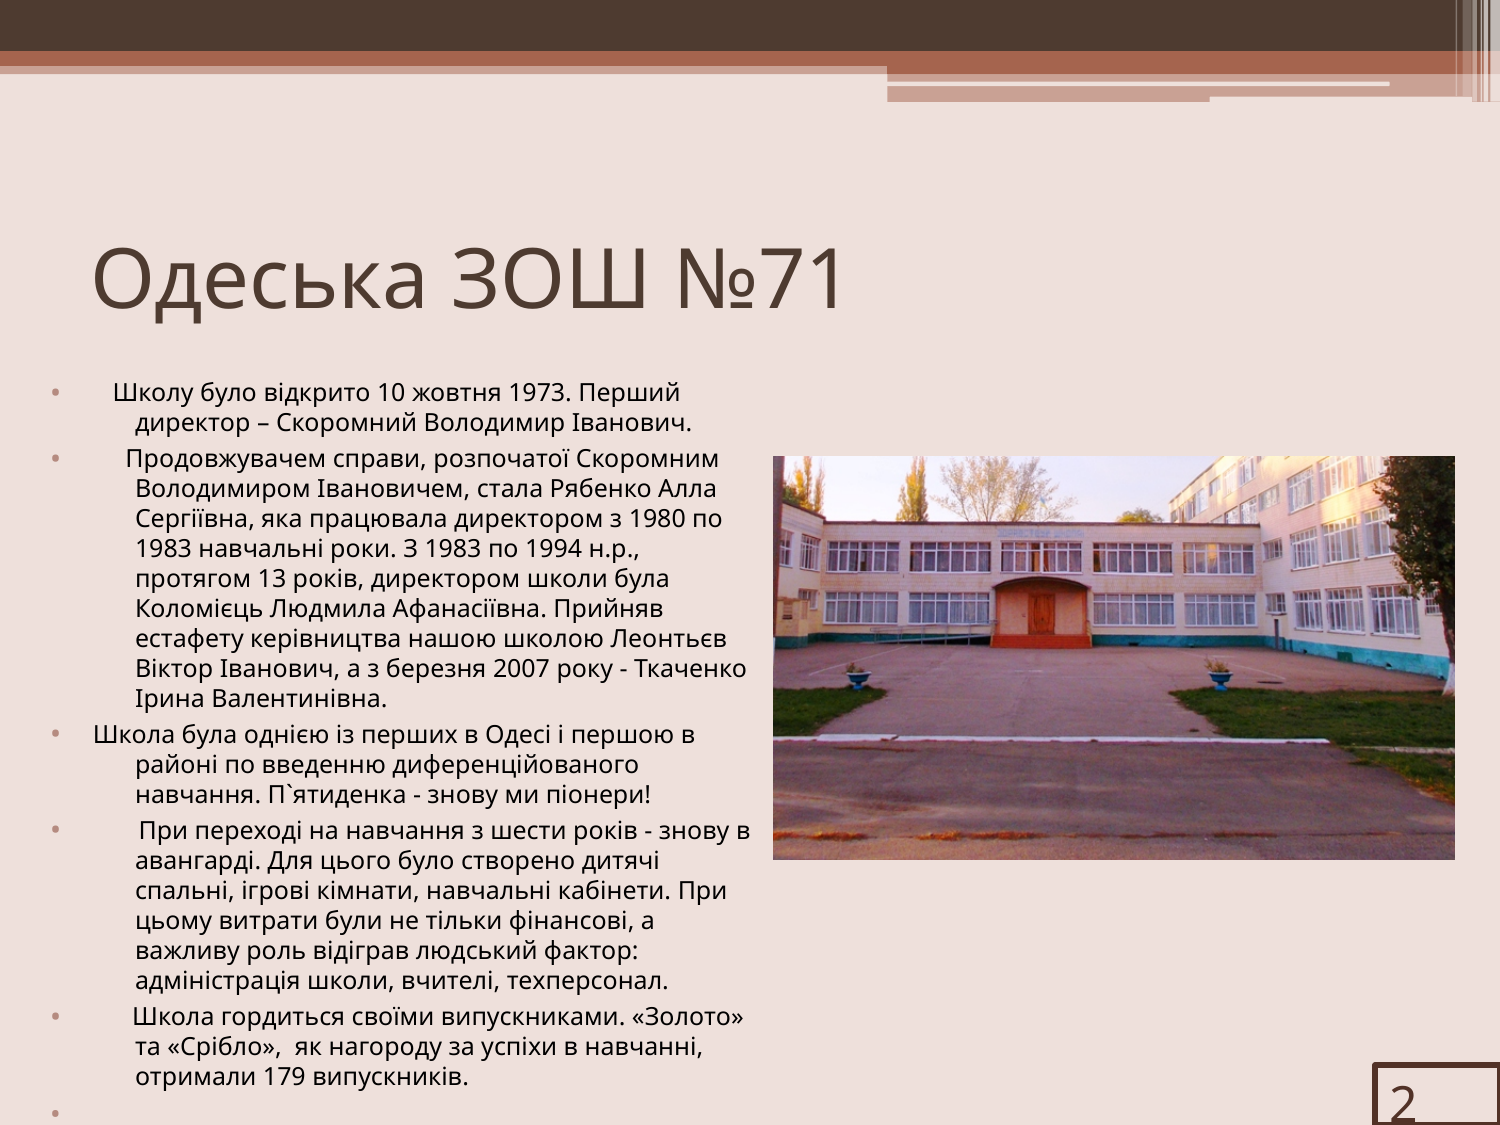

# Одеська ЗОШ №71
   Школу було відкрито 10 жовтня 1973. Перший директор – Скоромний Володимир Іванович.
     Продовжувачем справи, розпочатої Скоромним Володимиром Івановичем, стала Рябенко Алла Сергіївна, яка працювала директором з 1980 по 1983 навчальні роки. З 1983 по 1994 н.р., протягом 13 років, директором школи була Коломієць Людмила Афанасіївна. Прийняв естафету керівництва нашою школою Леонтьєв Віктор Іванович, а з березня 2007 року - Ткаченко Ірина Валентинівна.
Школа була однією із перших в Одесі і першою в районі по введенню диференційованого навчання. П`ятиденка - знову ми піонери!
       При переході на навчання з шести років - знову в авангарді. Для цього було створено дитячі спальні, ігрові кімнати, навчальні кабінети. При цьому витрати були не тільки фінансові, а важливу роль відіграв людський фактор: адміністрація школи, вчителі, техперсонал.
      Школа гордиться своїми випускниками. «Золото» та «Срібло»,  як нагороду за успіхи в навчанні, отримали 179 випускників.